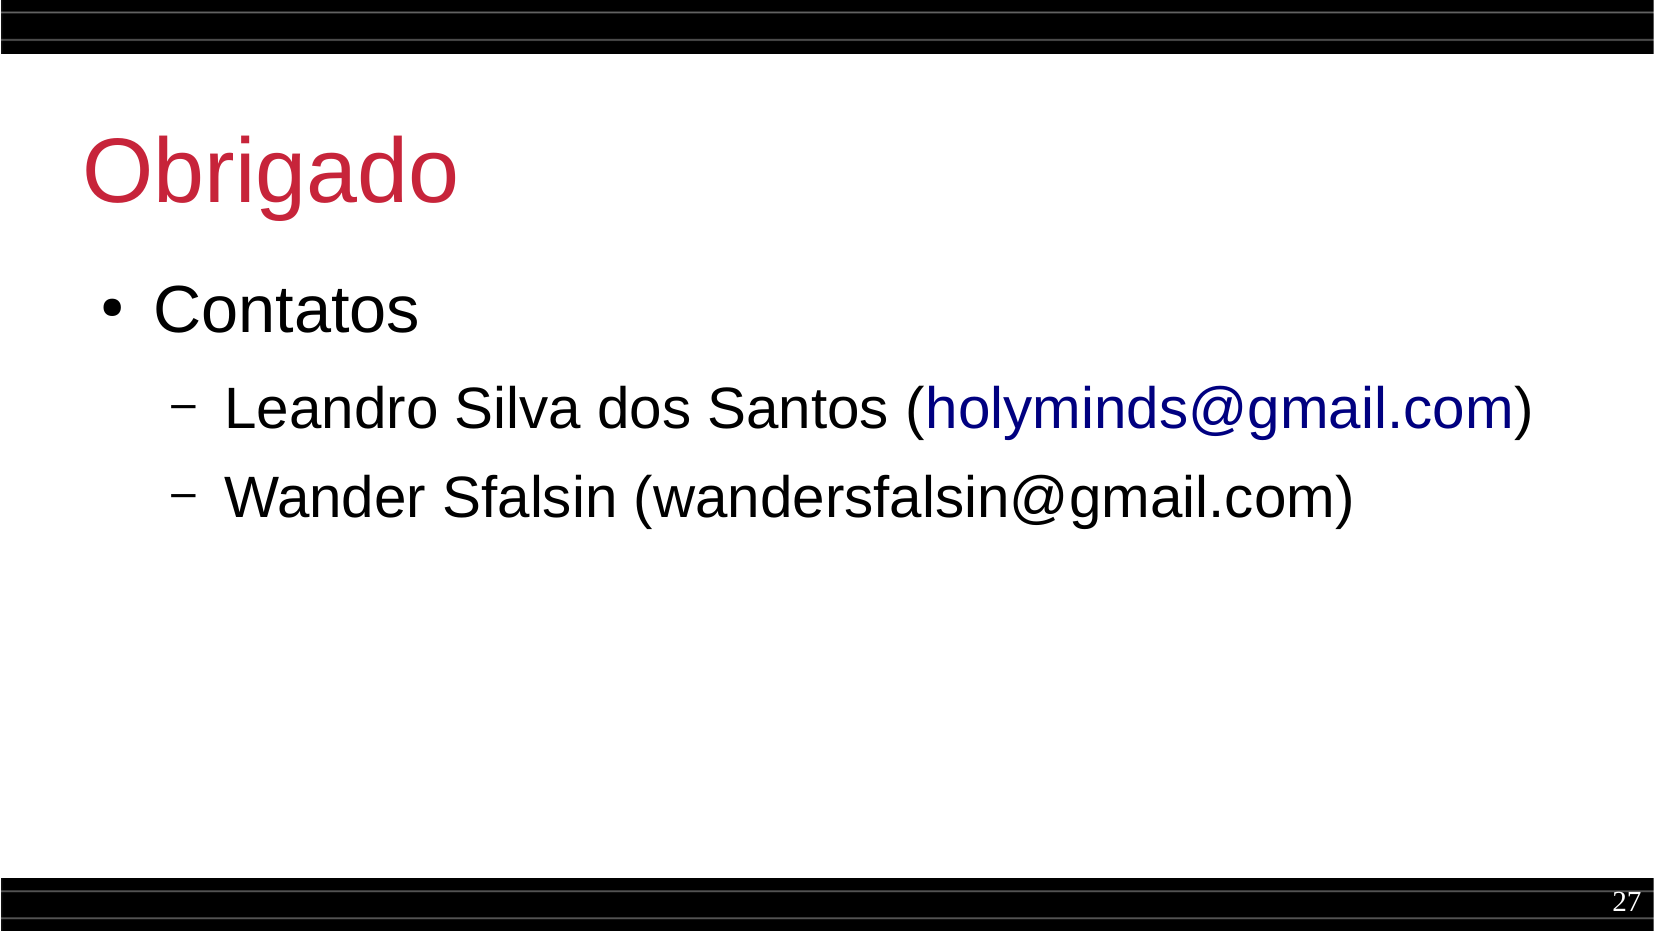

# Obrigado
Contatos
Leandro Silva dos Santos (holyminds@gmail.com)
Wander Sfalsin (wandersfalsin@gmail.com)